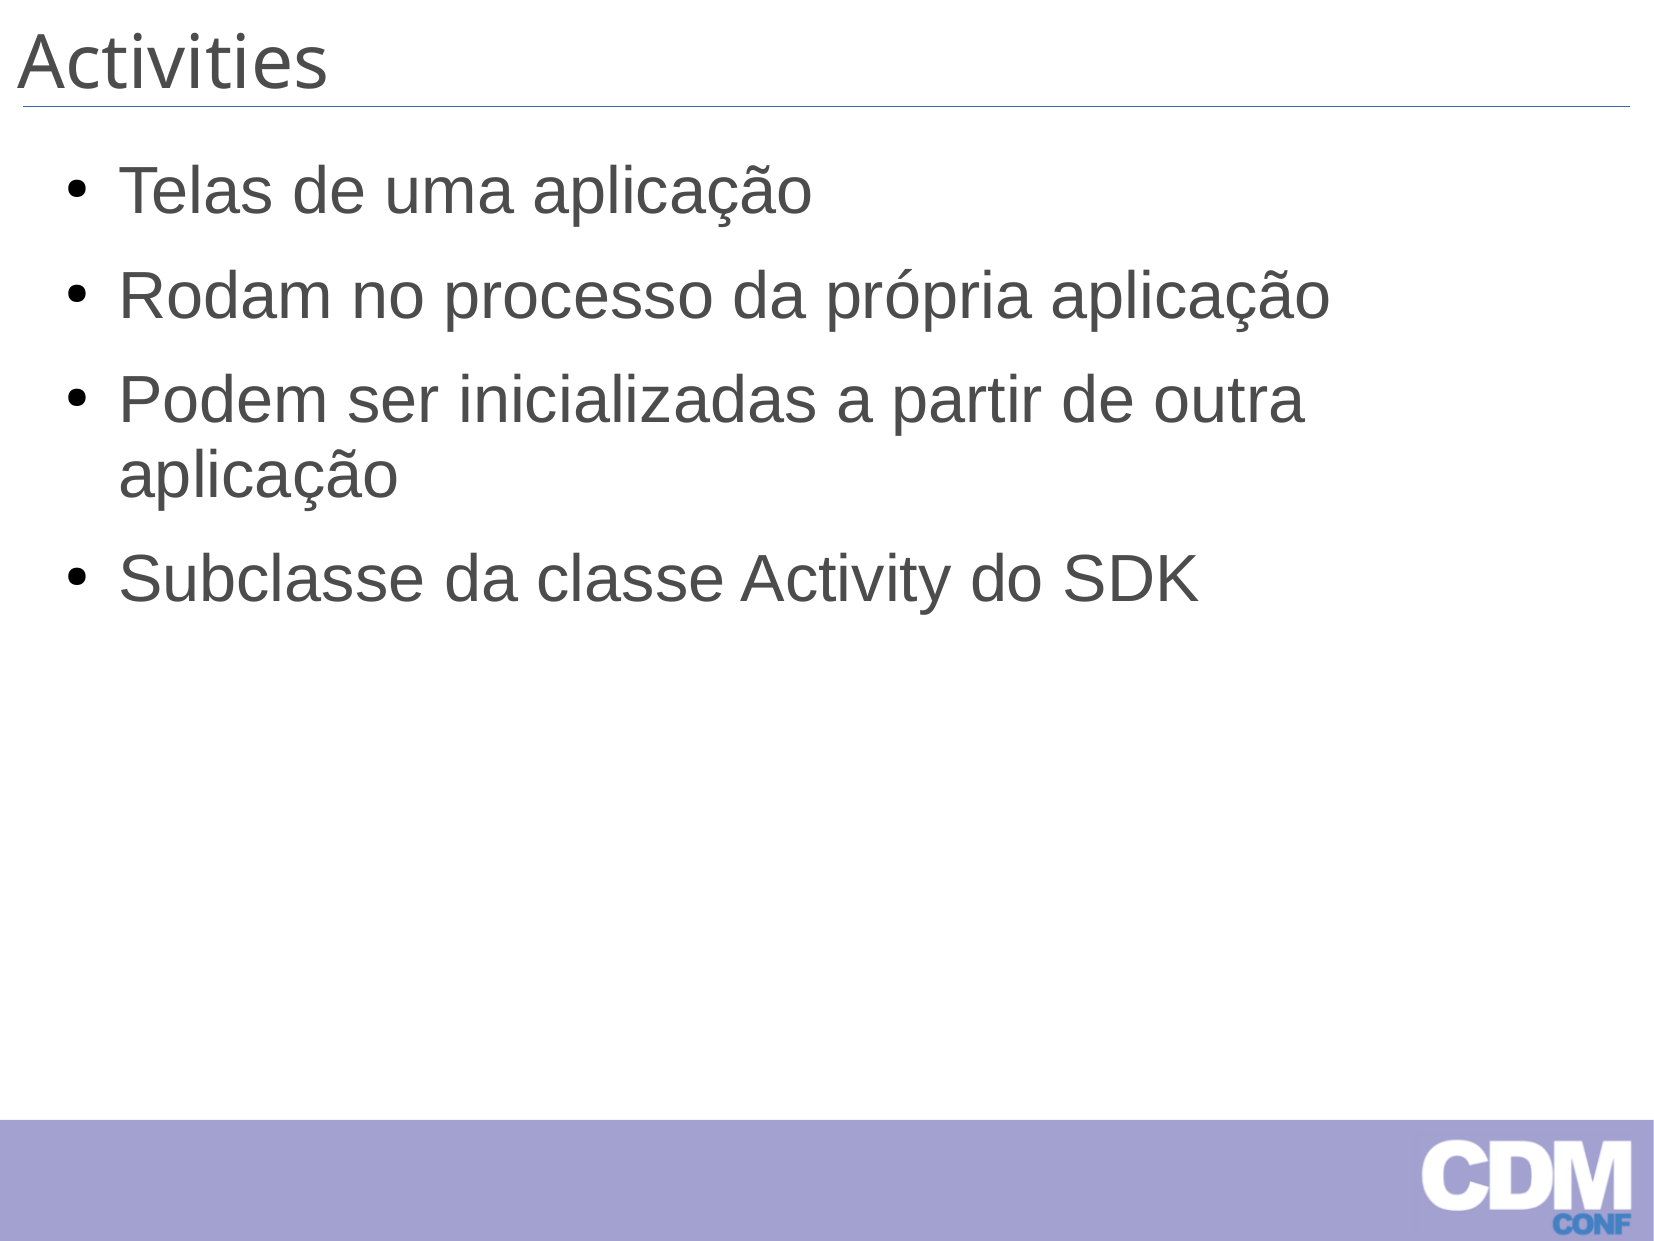

# Activities
Telas de uma aplicação
Rodam no processo da própria aplicação
Podem ser inicializadas a partir de outra aplicação
Subclasse da classe Activity do SDK